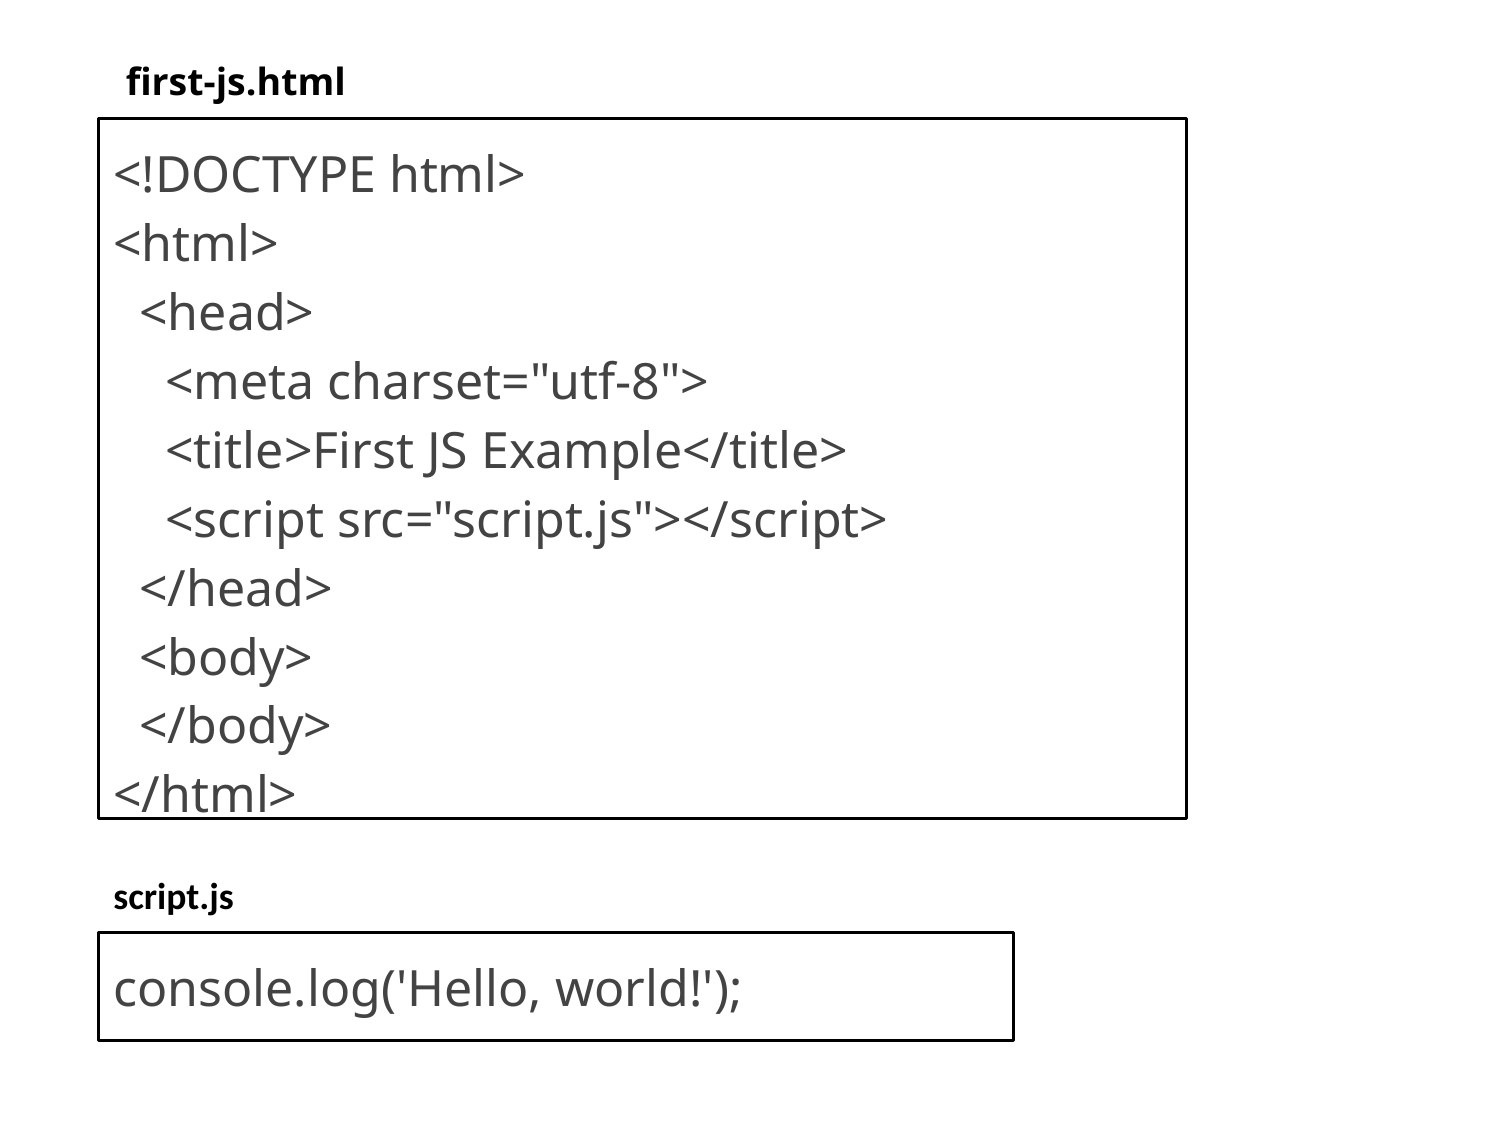

first-js.html
<!DOCTYPE html>
<html>
 <head>
 <meta charset="utf-8">
 <title>First JS Example</title>
 <script src="script.js"></script>
 </head>
 <body>
 </body>
</html>
script.js
console.log('Hello, world!');